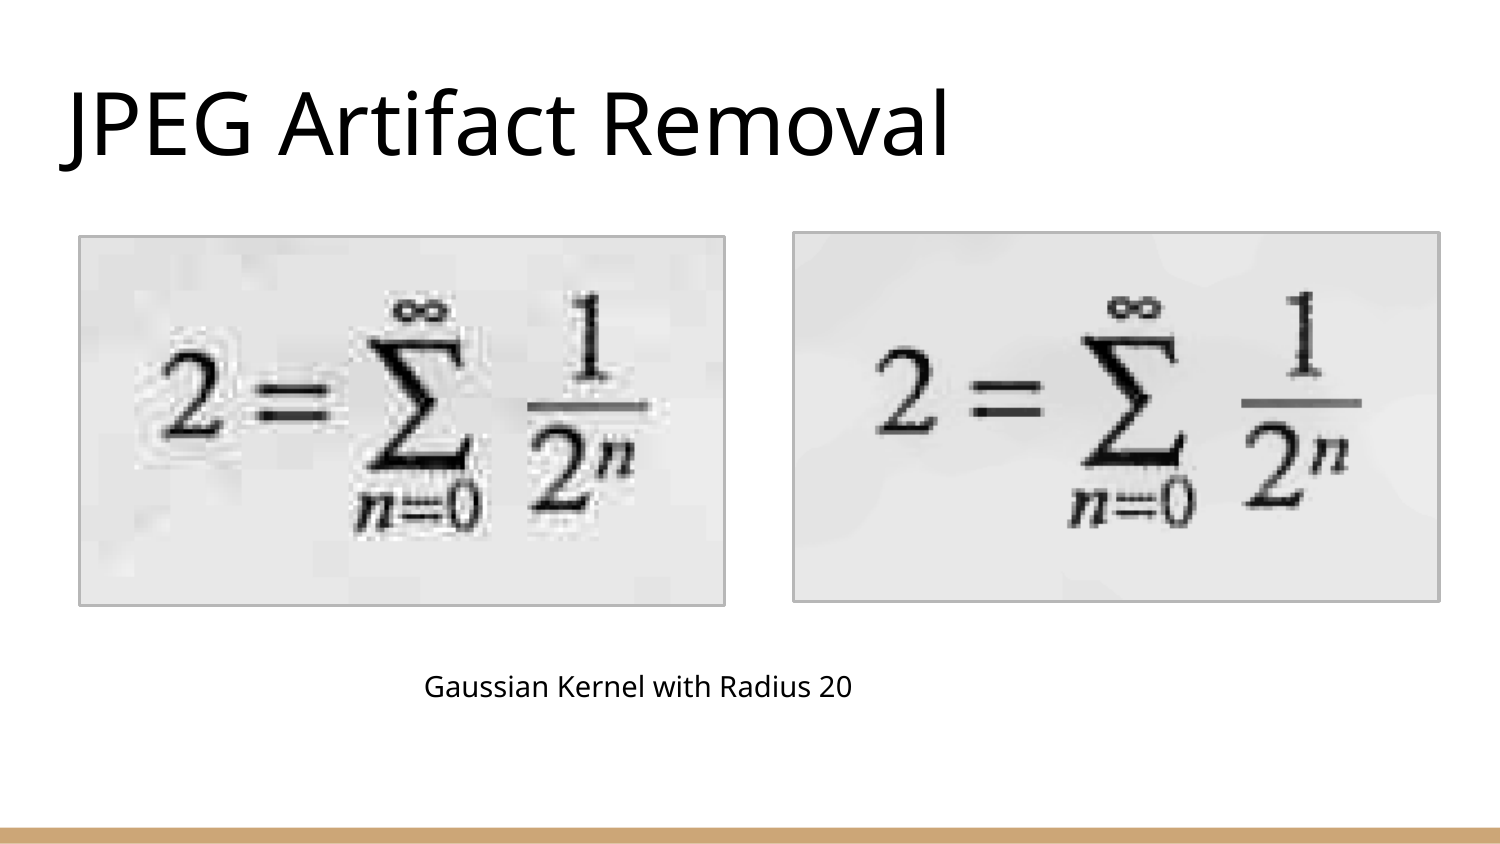

# JPEG Artifact Removal
Gaussian Kernel with Radius 20